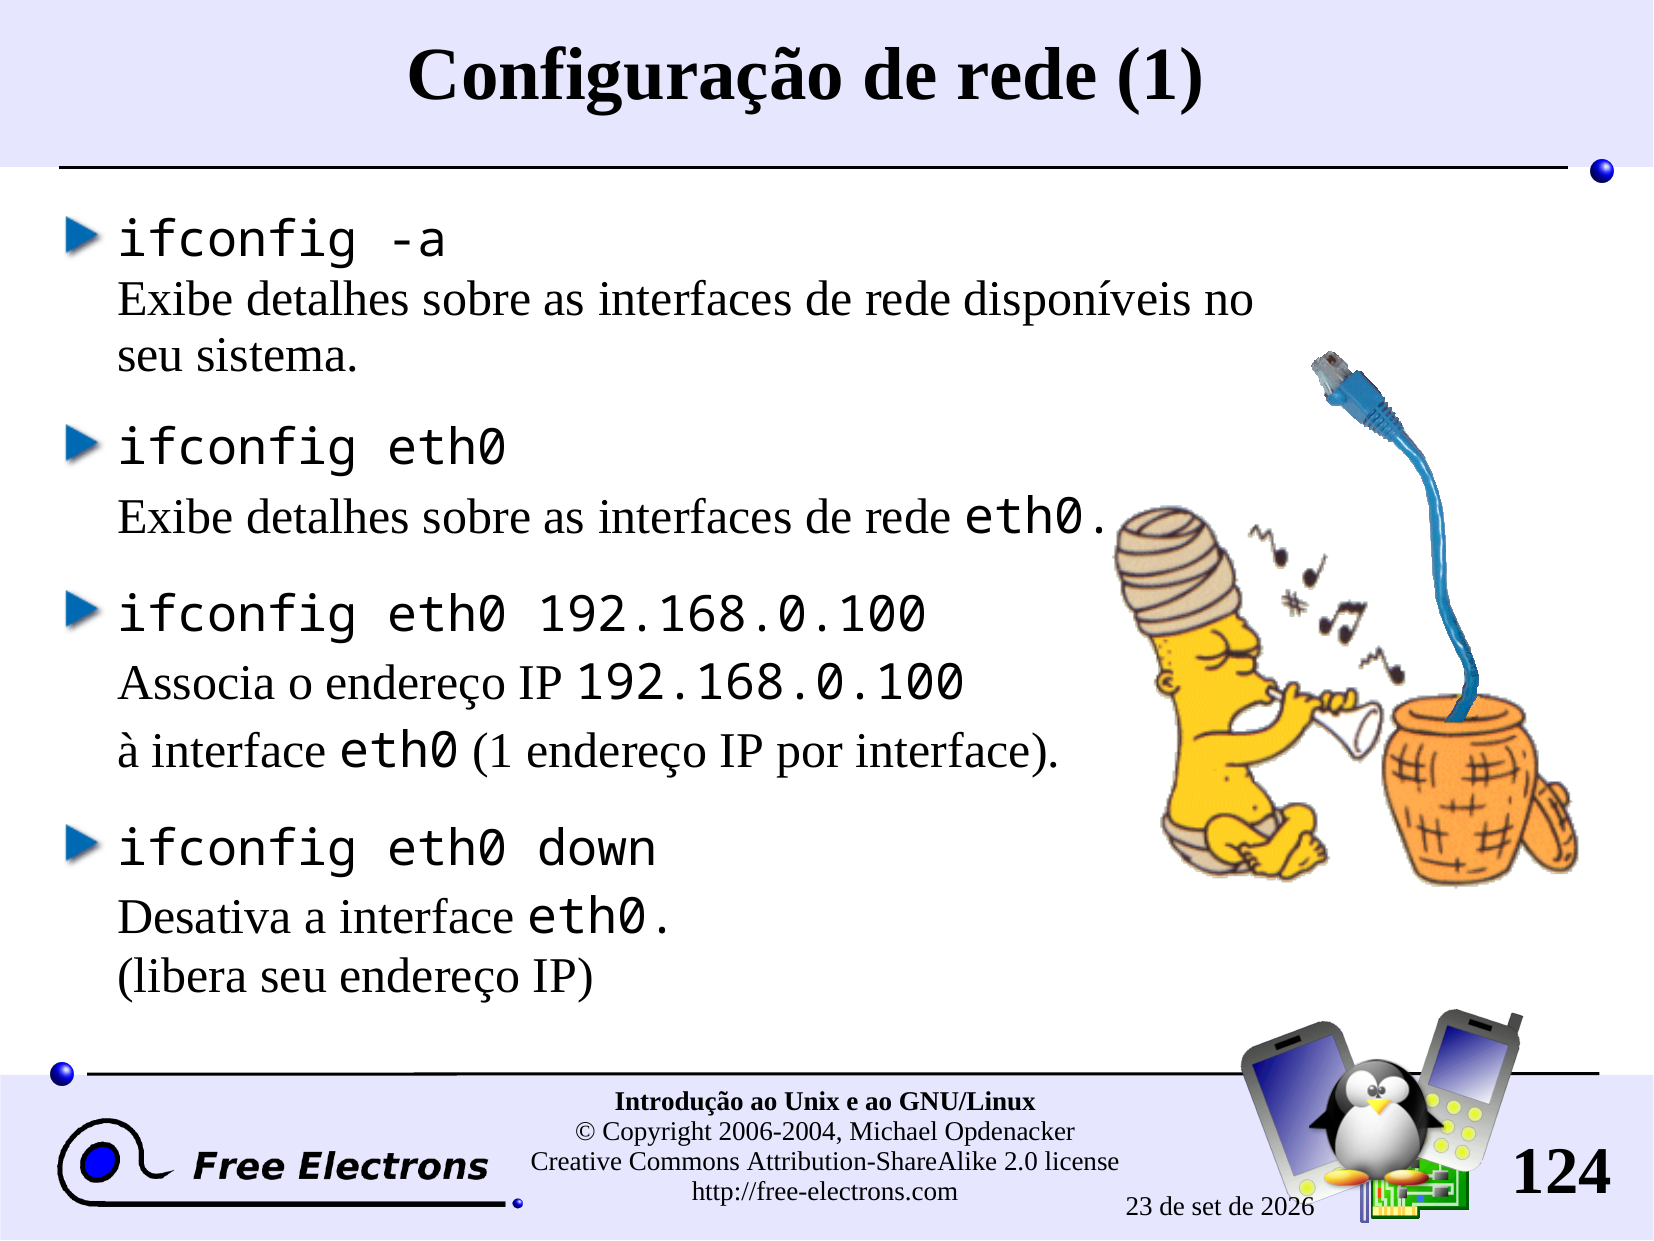

# Configuração de rede (1)
ifconfig -a
Exibe detalhes sobre as interfaces de rede disponíveis no seu sistema.
ifconfig eth0
Exibe detalhes sobre as interfaces de rede eth0.
ifconfig eth0 192.168.0.100
Associa o endereço IP 192.168.0.100
à interface eth0 (1 endereço IP por interface).
ifconfig eth0 down
Desativa a interface eth0.
(libera seu endereço IP)